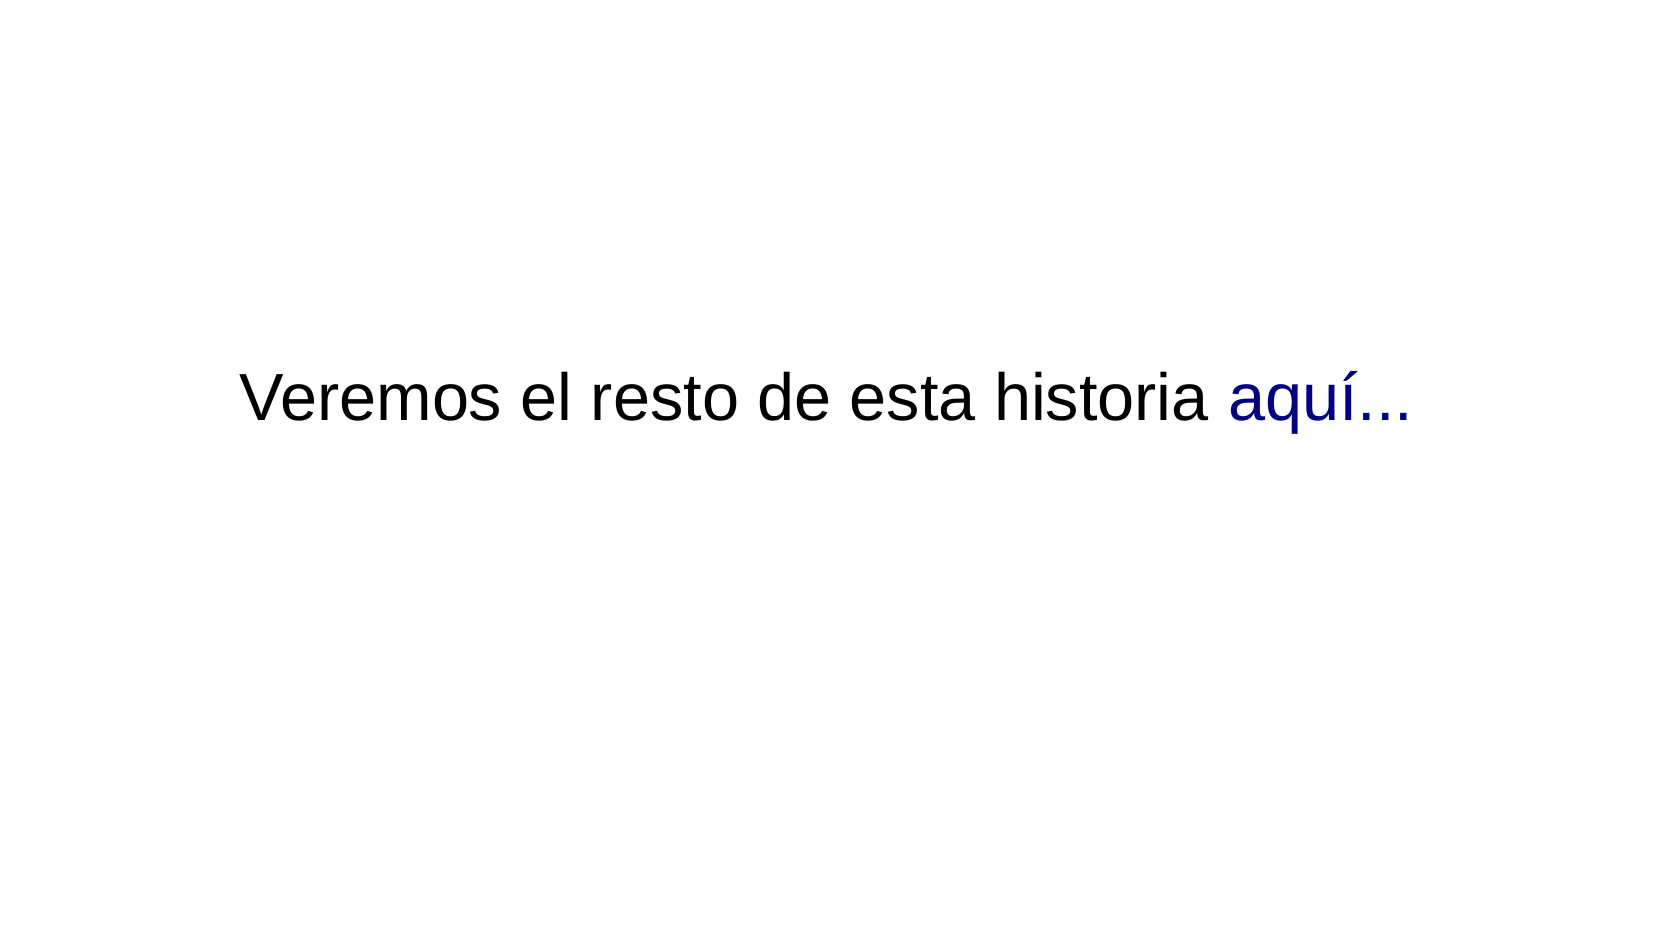

Veremos el resto de esta historia aquí...